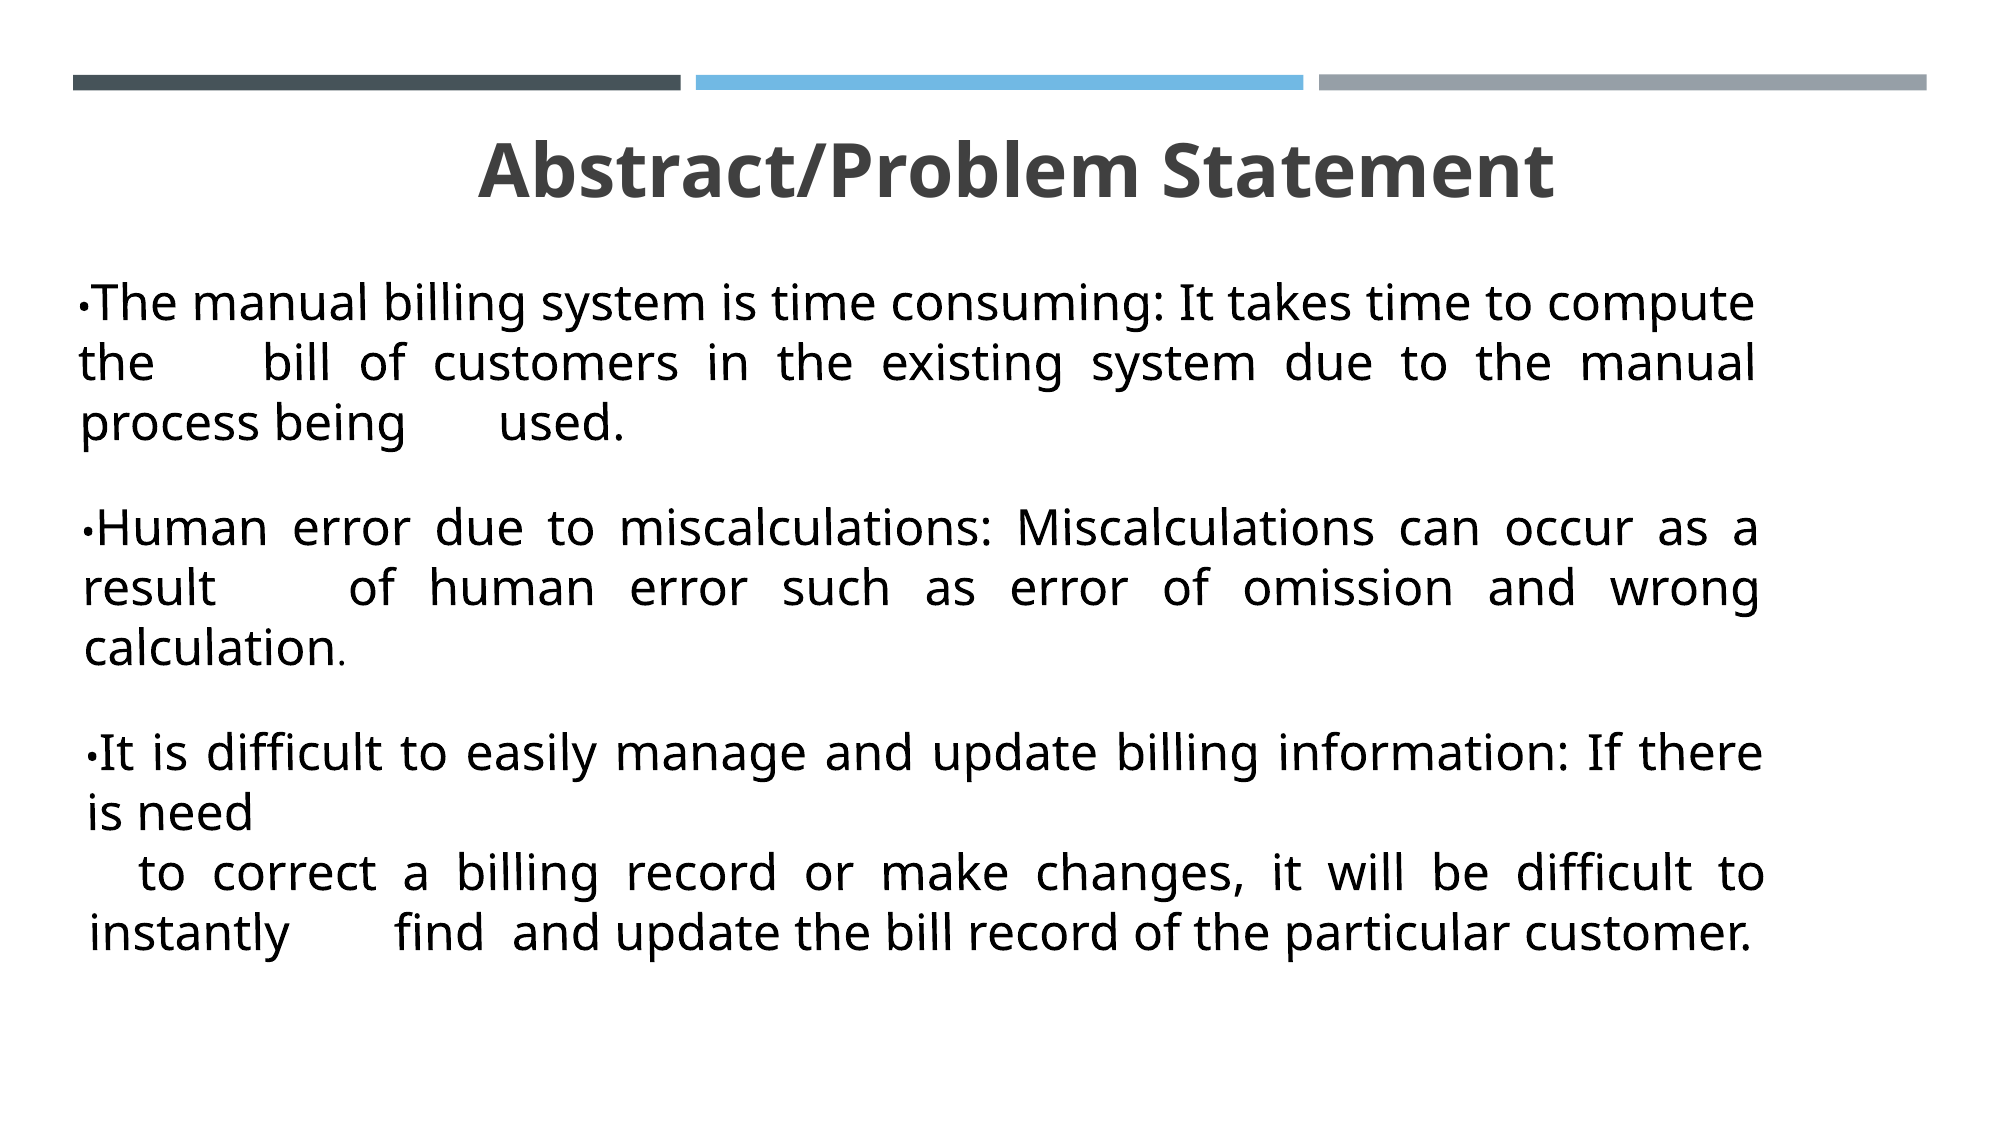

# Abstract/Problem Statement
•The manual billing system is time consuming: It takes time to compute the bill of customers in the existing system due to the manual process being used.
•Human error due to miscalculations: Miscalculations can occur as a result of human error such as error of omission and wrong calculation.
•It is difficult to easily manage and update billing information: If there is need
 to correct a billing record or make changes, it will be difficult to instantly find and update the bill record of the particular customer.